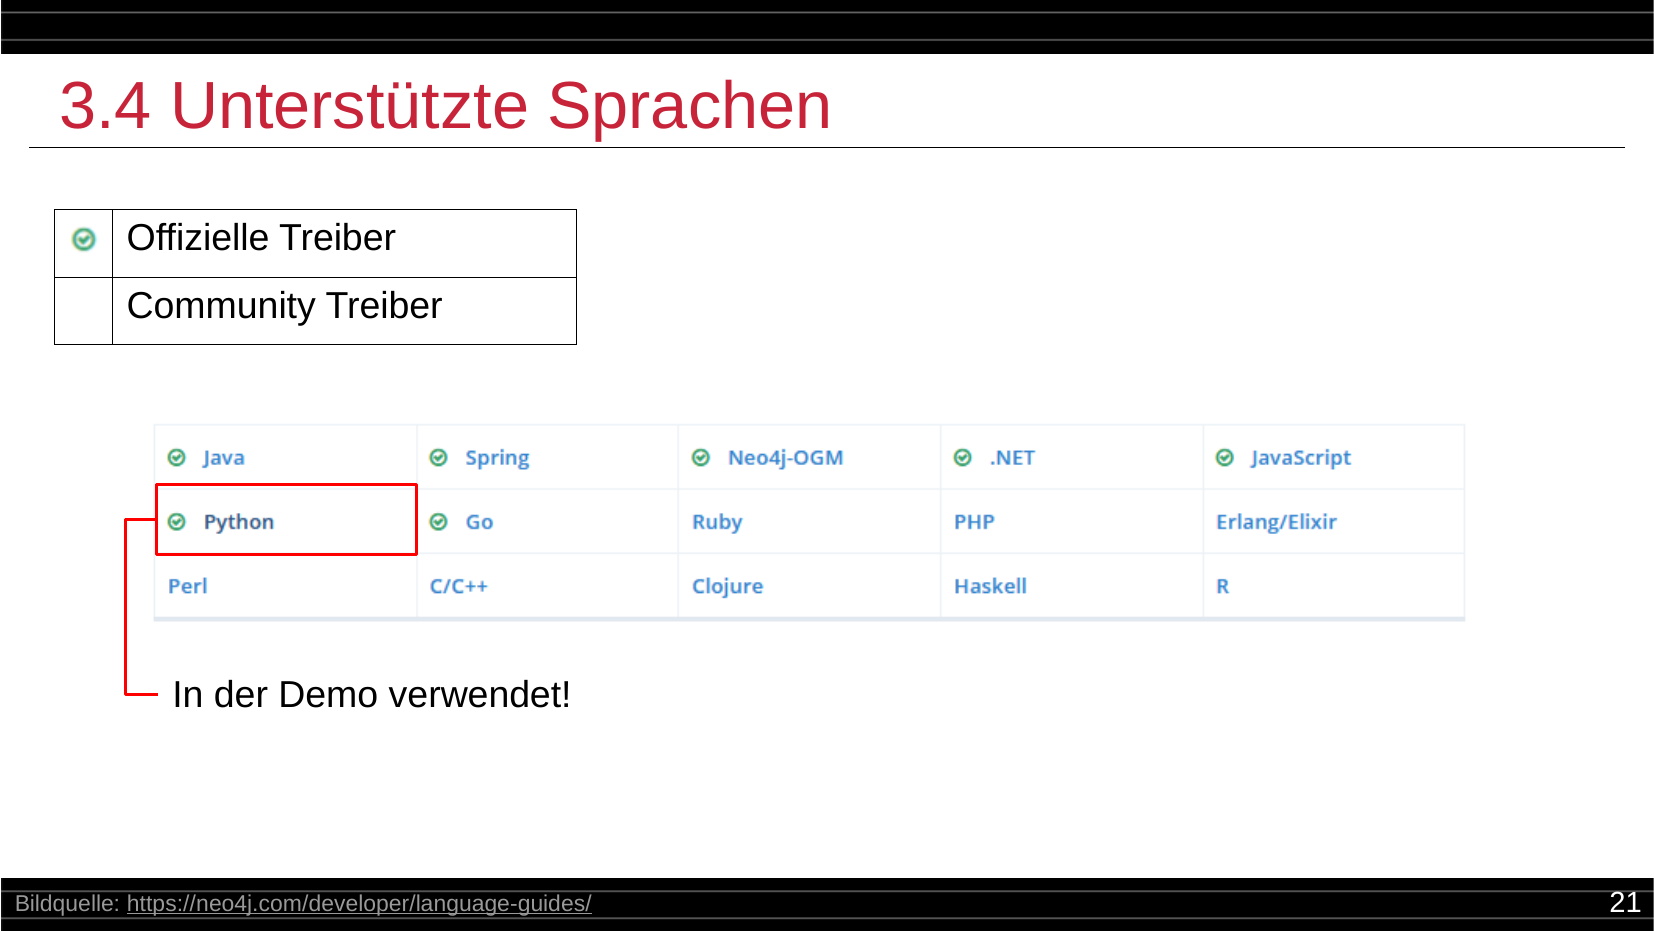

# 3.4 Unterstützte Sprachen
| | Offizielle Treiber |
| --- | --- |
| | Community Treiber |
In der Demo verwendet!
Bildquelle: https://neo4j.com/developer/language-guides/